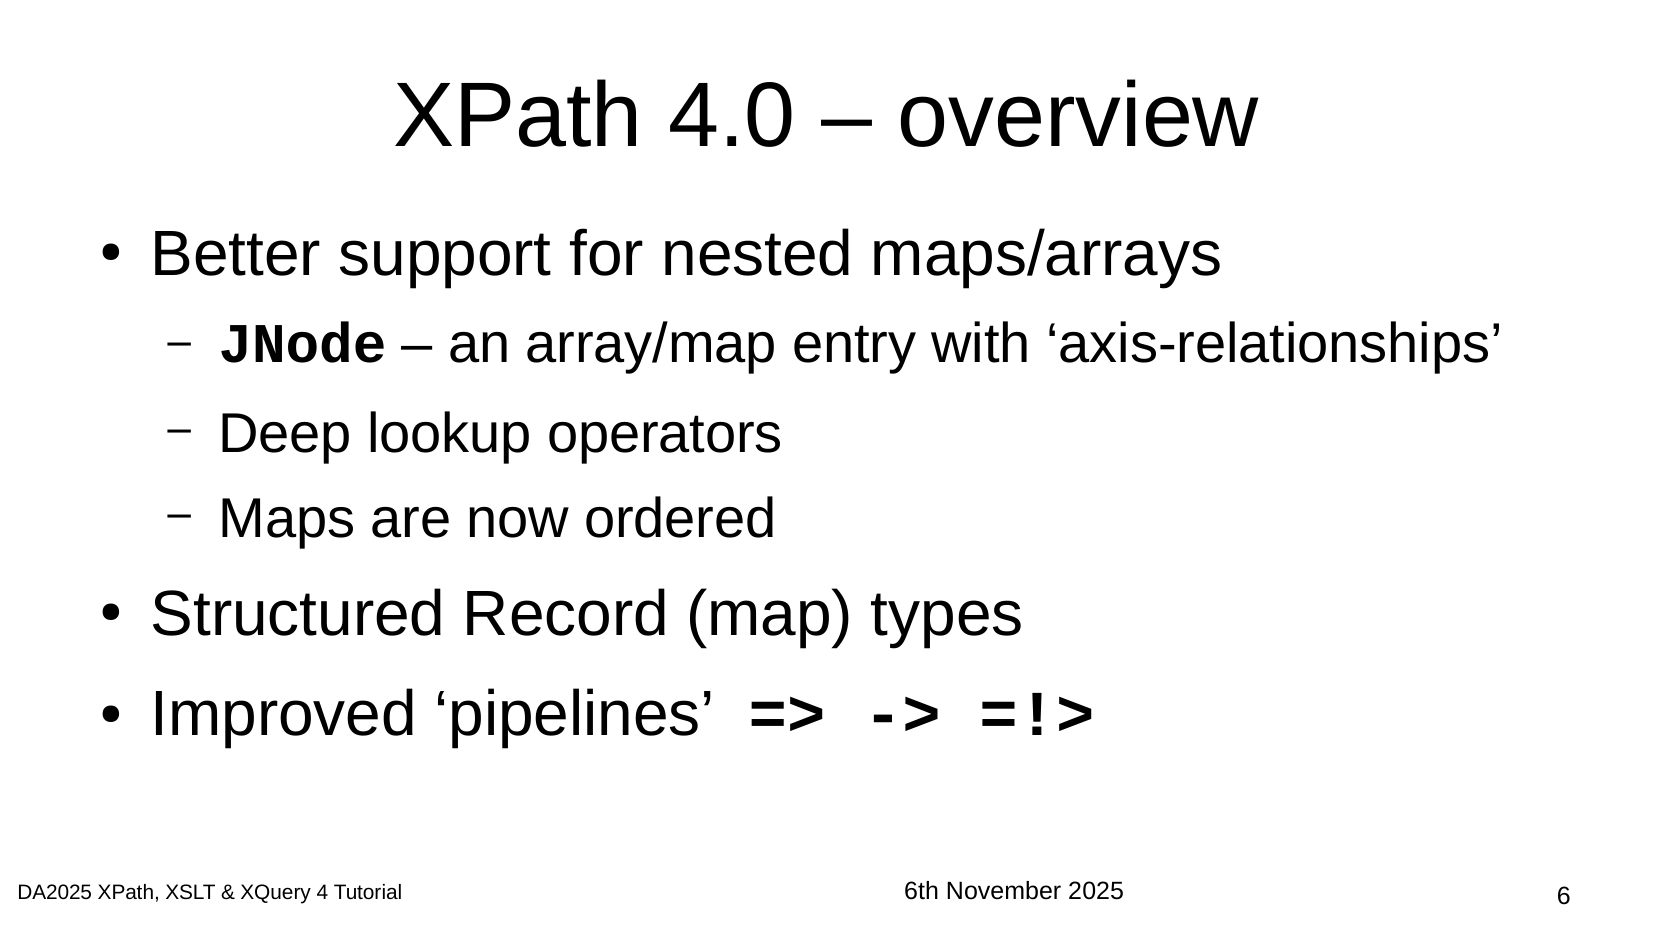

# XPath 4.0 – overview
Better support for nested maps/arrays
JNode – an array/map entry with ‘axis-relationships’
Deep lookup operators
Maps are now ordered
Structured Record (map) types
Improved ‘pipelines’ => -> =!>
6th November 2025
DA2025 XPath, XSLT & XQuery 4 Tutorial
6